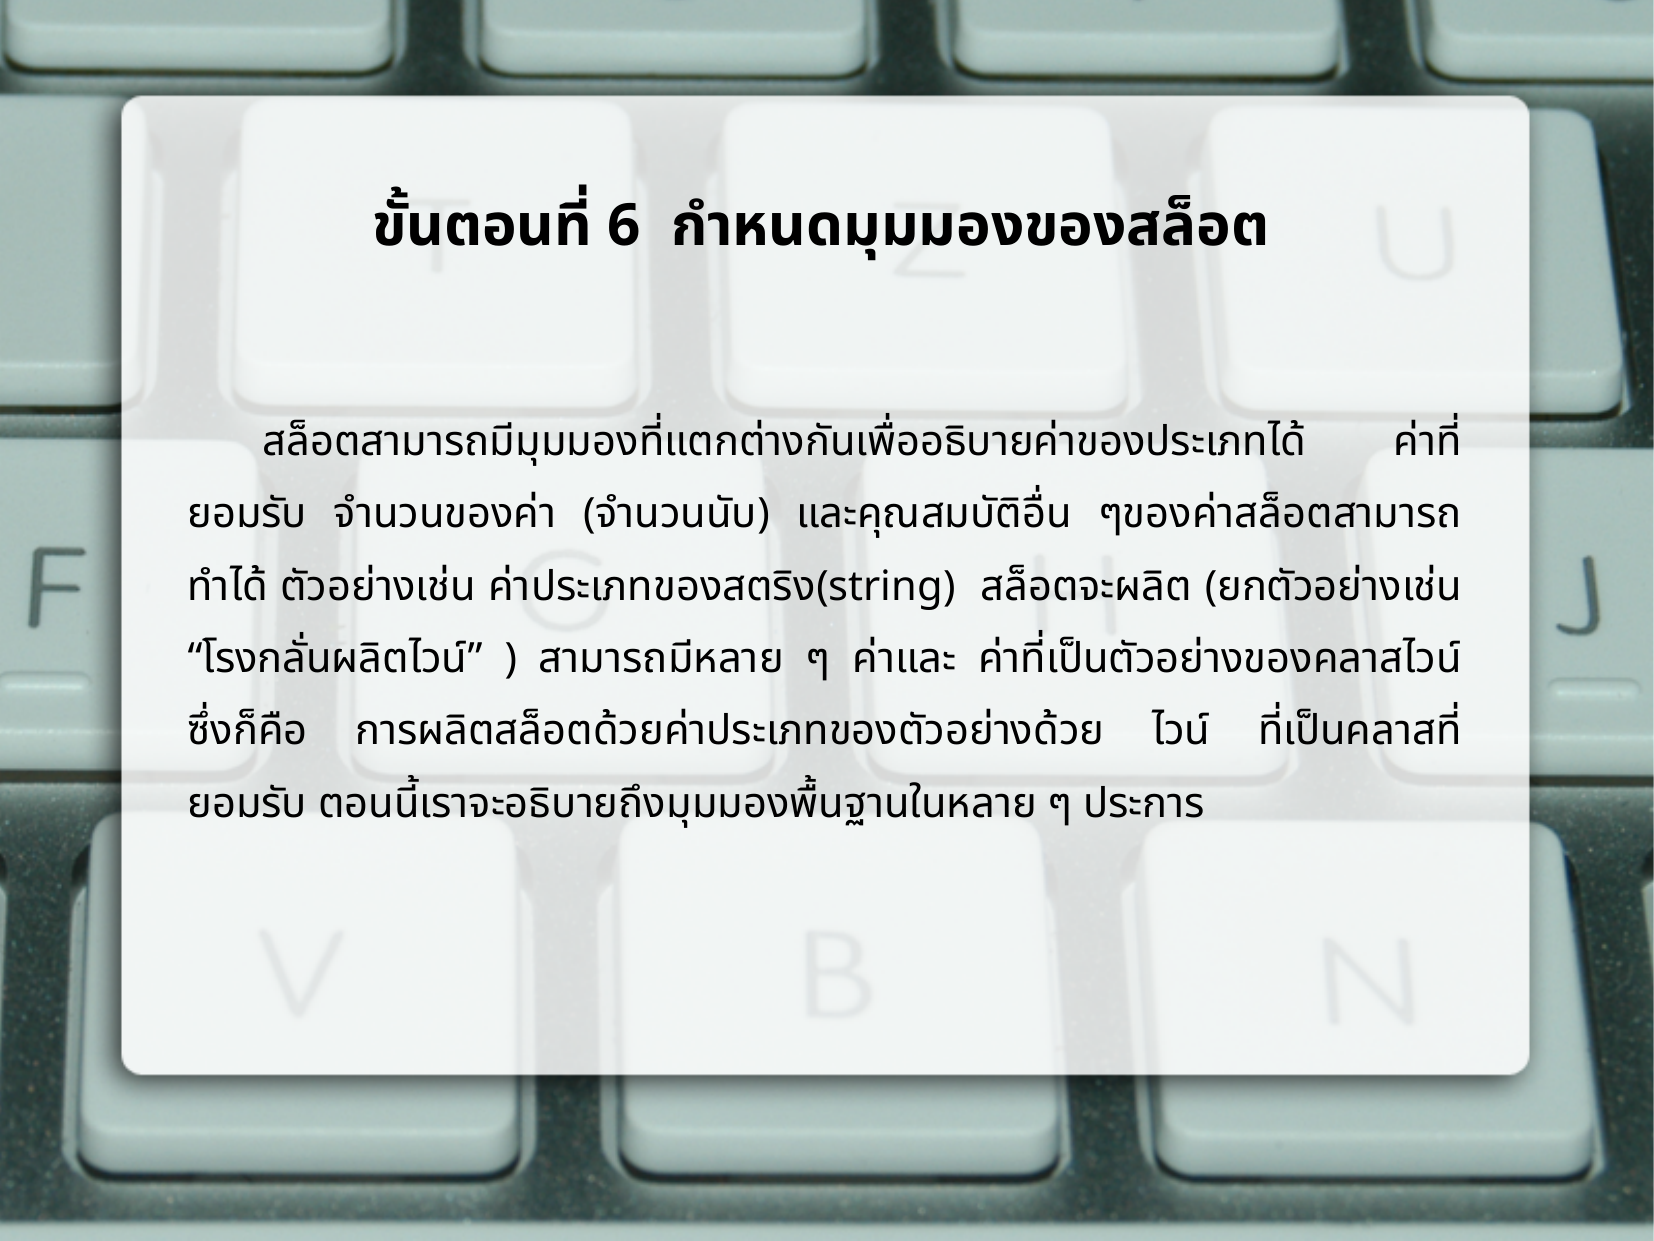

# ขั้นตอนที่ 6 กำหนดมุมมองของสล็อต
	สล็อตสามารถมีมุมมองที่แตกต่างกันเพื่ออธิบายค่าของประเภทได้ ค่าที่ยอมรับ จำนวนของค่า (จำนวนนับ) และคุณสมบัติอื่น ๆของค่าสล็อตสามารถทำได้ ตัวอย่างเช่น ค่าประเภทของสตริง(string) สล็อตจะผลิต (ยกตัวอย่างเช่น “โรงกลั่นผลิตไวน์” ) สามารถมีหลาย ๆ ค่าและ ค่าที่เป็นตัวอย่างของคลาสไวน์ ซึ่งก็คือ การผลิตสล็อตด้วยค่าประเภทของตัวอย่างด้วย ไวน์ ที่เป็นคลาสที่ยอมรับ ตอนนี้เราจะอธิบายถึงมุมมองพื้นฐานในหลาย ๆ ประการ